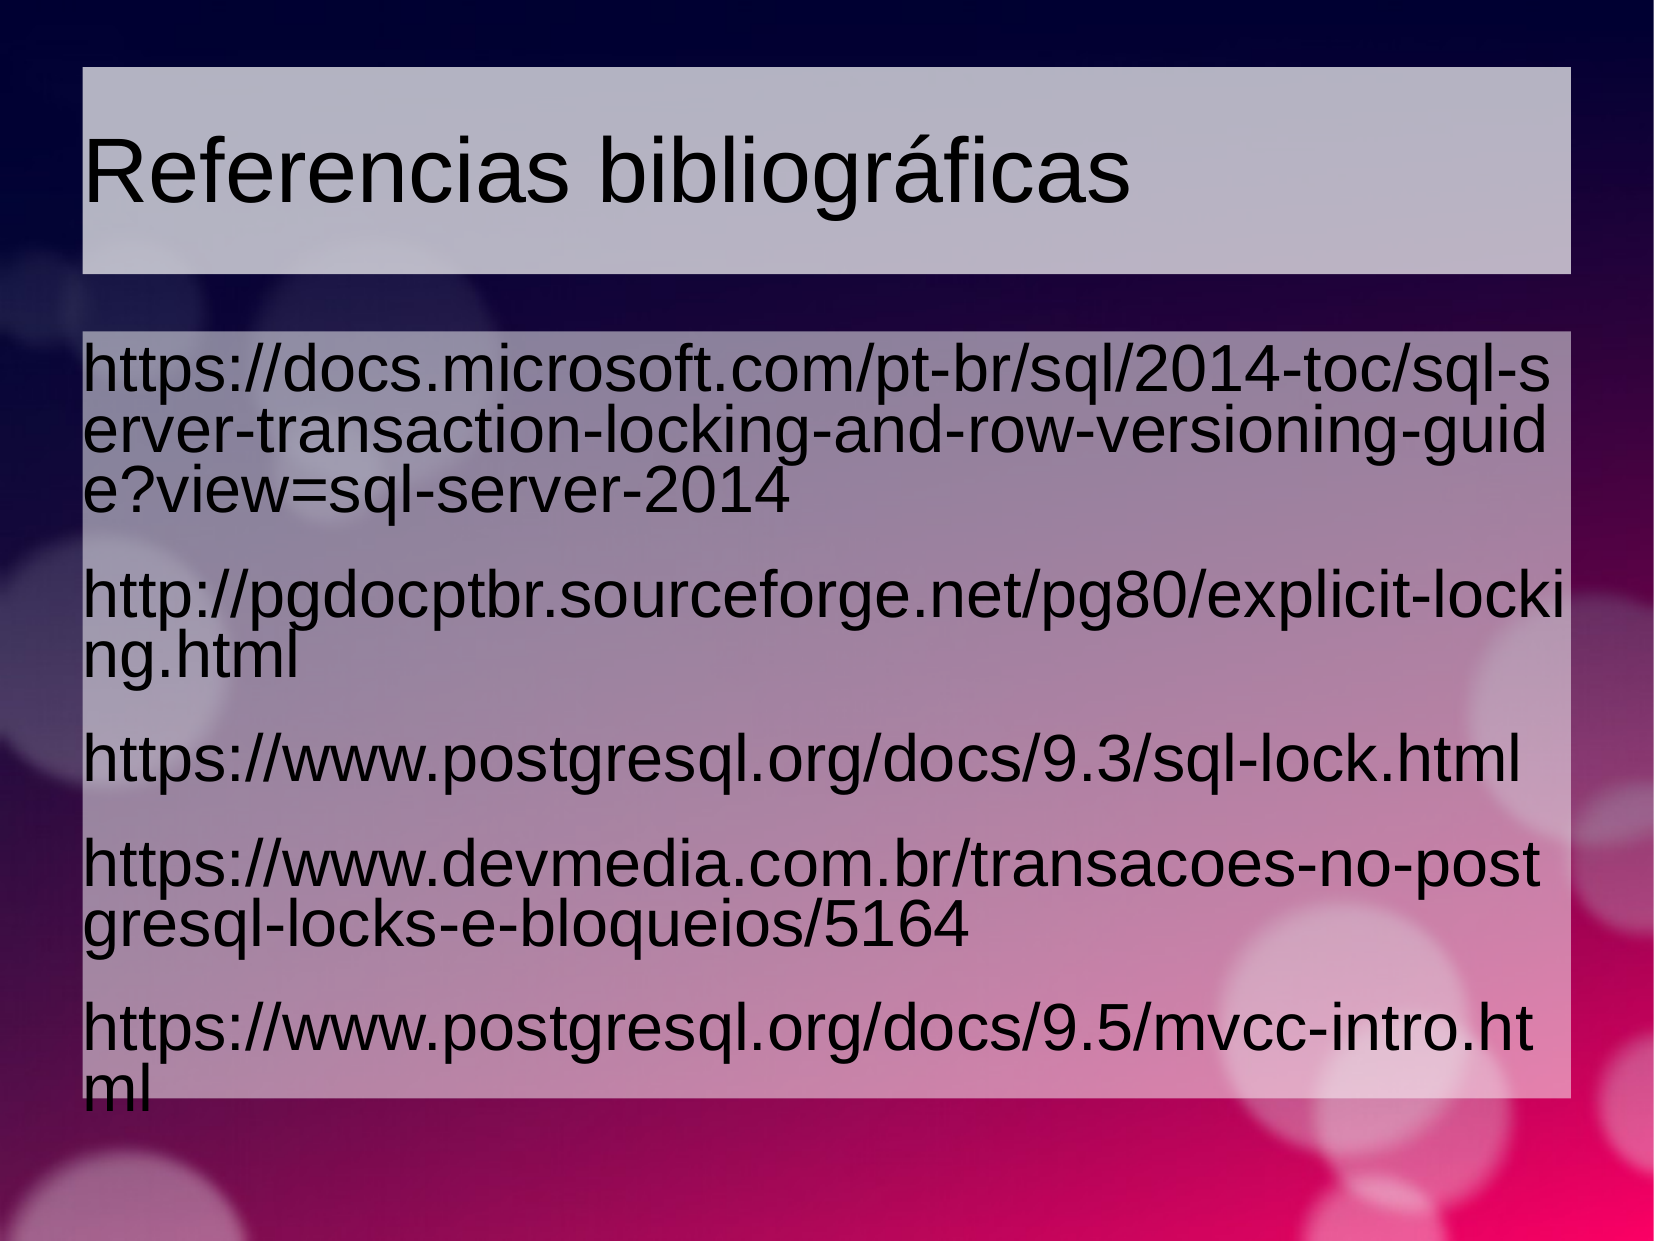

# Referencias bibliográficas
https://docs.microsoft.com/pt-br/sql/2014-toc/sql-server-transaction-locking-and-row-versioning-guide?view=sql-server-2014
http://pgdocptbr.sourceforge.net/pg80/explicit-locking.html
https://www.postgresql.org/docs/9.3/sql-lock.html
https://www.devmedia.com.br/transacoes-no-postgresql-locks-e-bloqueios/5164
https://www.postgresql.org/docs/9.5/mvcc-intro.html